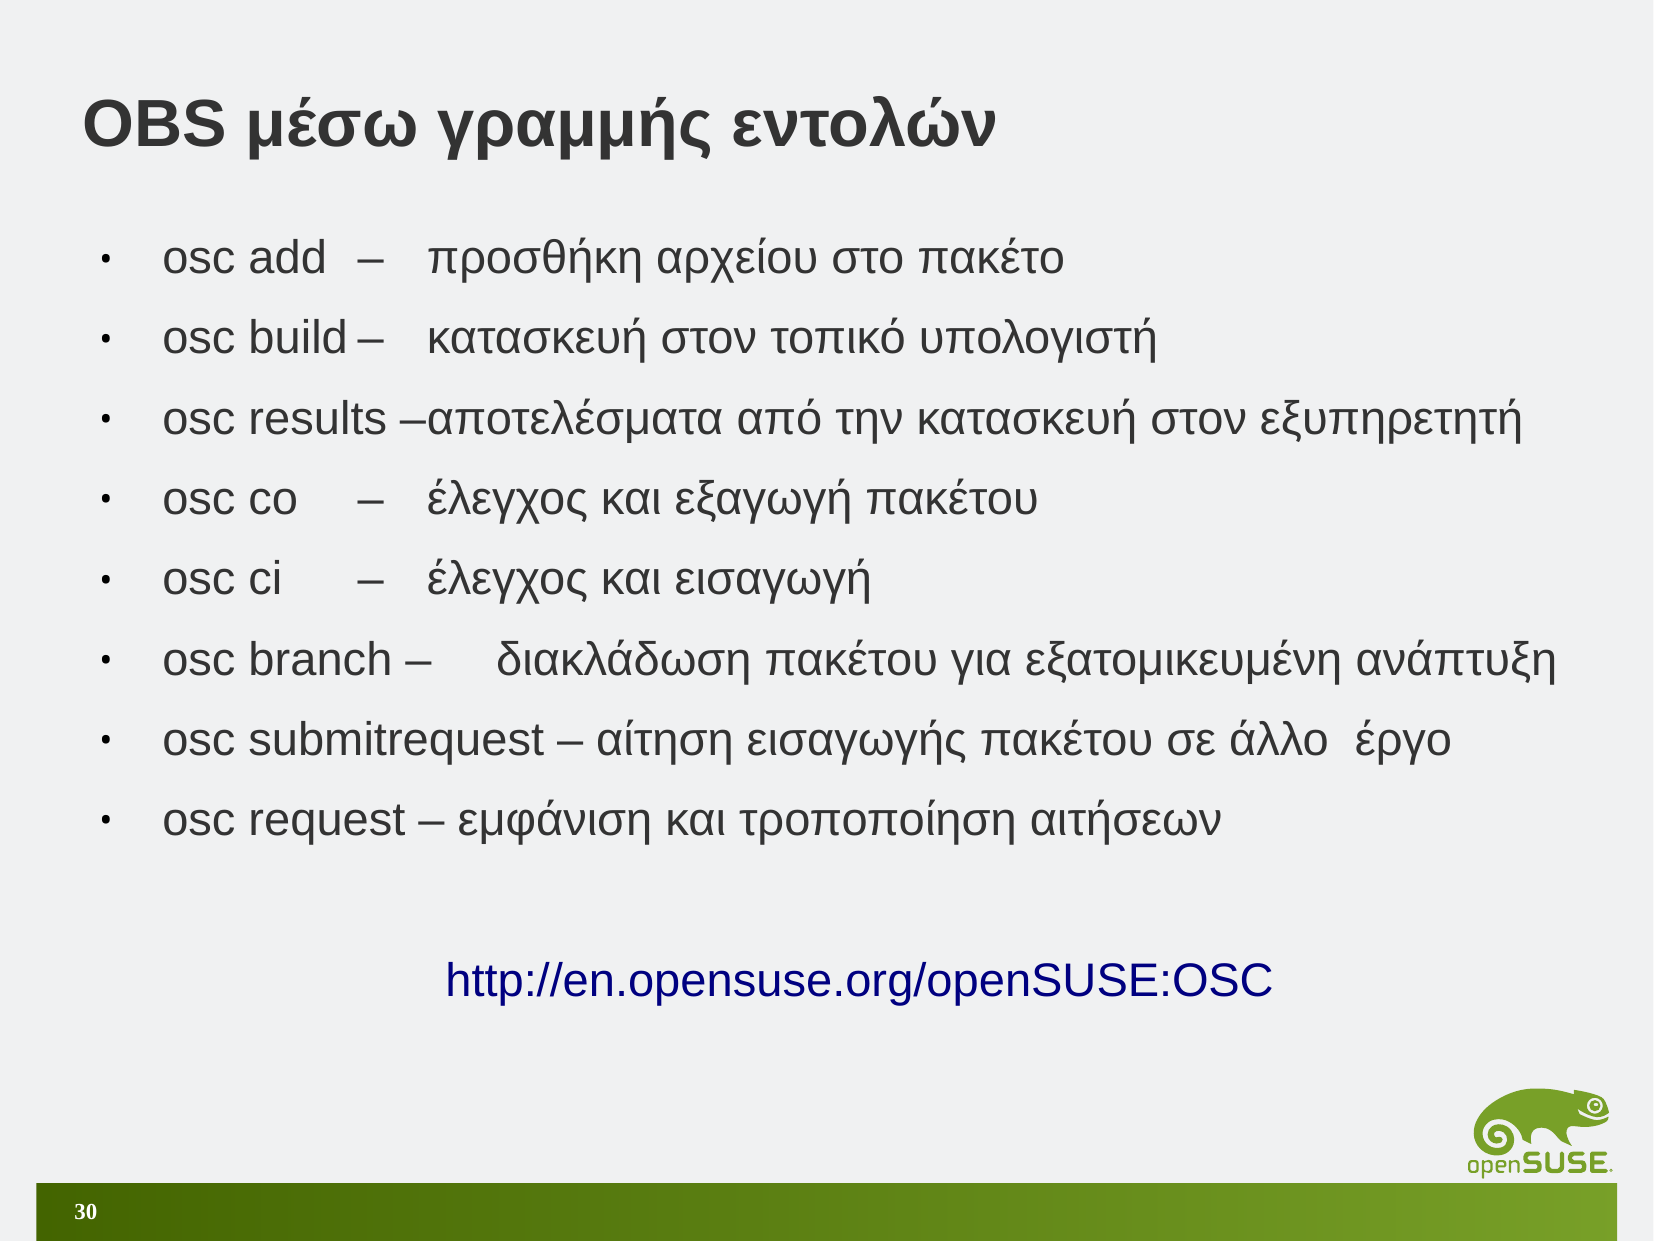

# OBS μέσω γραμμής εντολών
 osc add	–	προσθήκη αρχείου στο πακέτο
 osc build	–	κατασκευή στον τοπικό υπολογιστή
 osc results –	αποτελέσματα από την κατασκευή στον εξυπηρετητή
 osc co	–	έλεγχος και εξαγωγή πακέτου
 osc ci		–	έλεγχος και εισαγωγή
 osc branch –	διακλάδωση πακέτου για εξατομικευμένη ανάπτυξη
 osc submitrequest – αίτηση εισαγωγής πακέτου σε άλλο έργο
 osc request – εμφάνιση και τροποποίηση αιτήσεων
http://en.opensuse.org/openSUSE:OSC
30